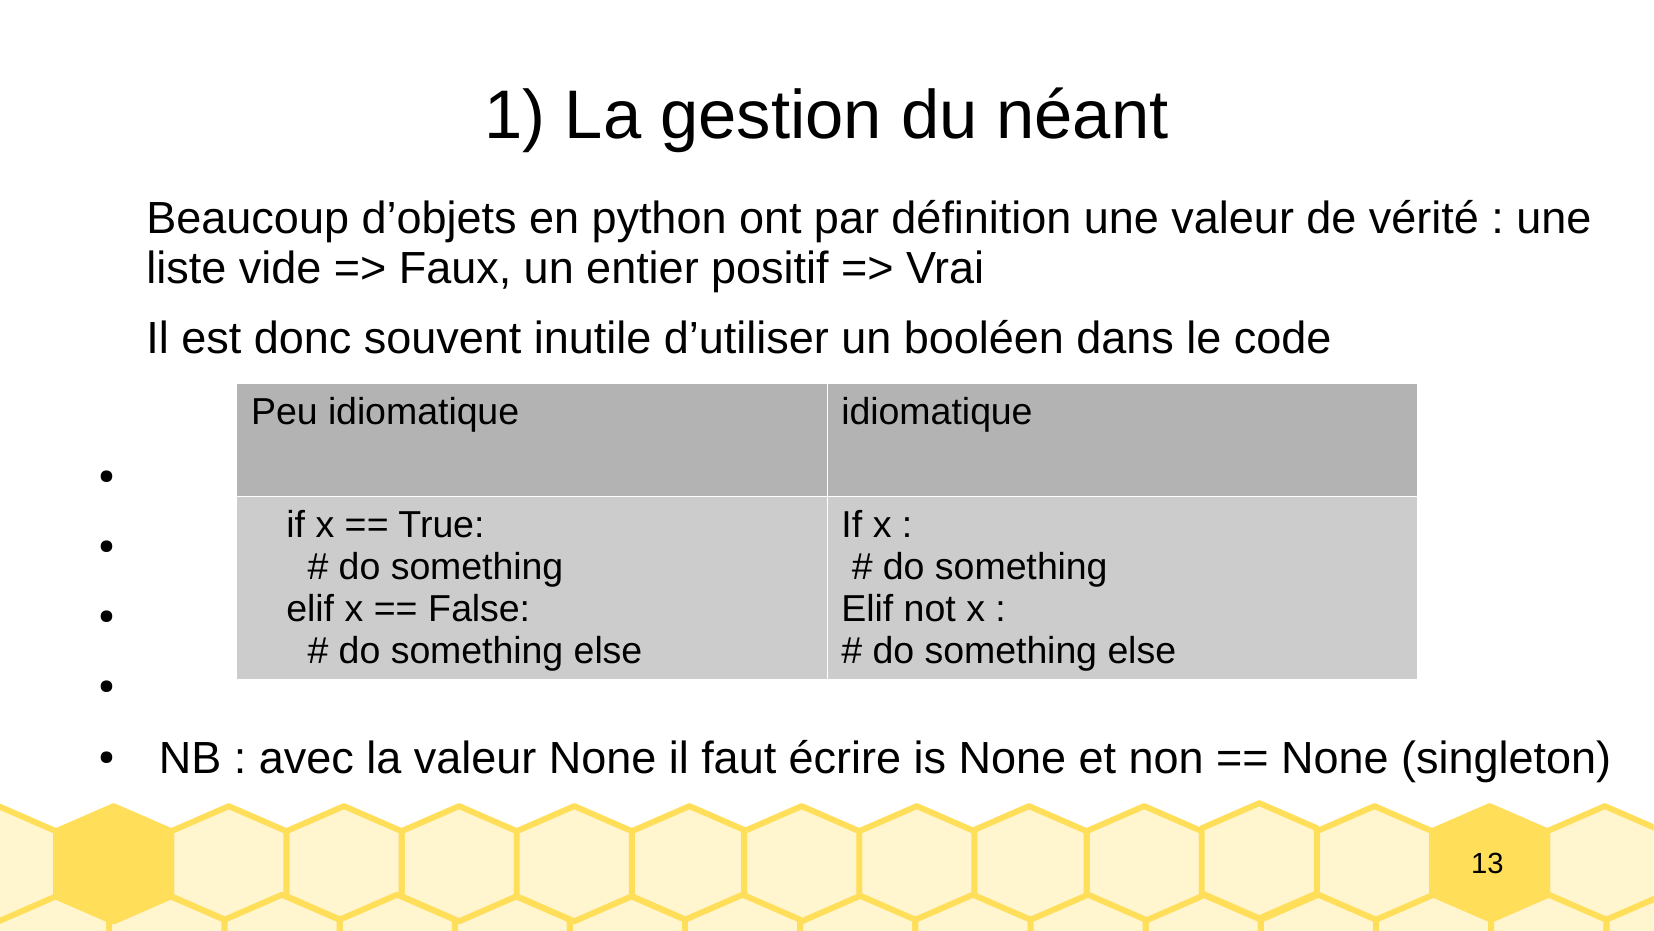

# 1) La gestion du néant
Beaucoup d’objets en python ont par définition une valeur de vérité : une liste vide => Faux, un entier positif => Vrai
Il est donc souvent inutile d’utiliser un booléen dans le code
 NB : avec la valeur None il faut écrire is None et non == None (singleton)
| Peu idiomatique | idiomatique |
| --- | --- |
| if x == True: # do something elif x == False: # do something else | If x : # do something Elif not x : # do something else |